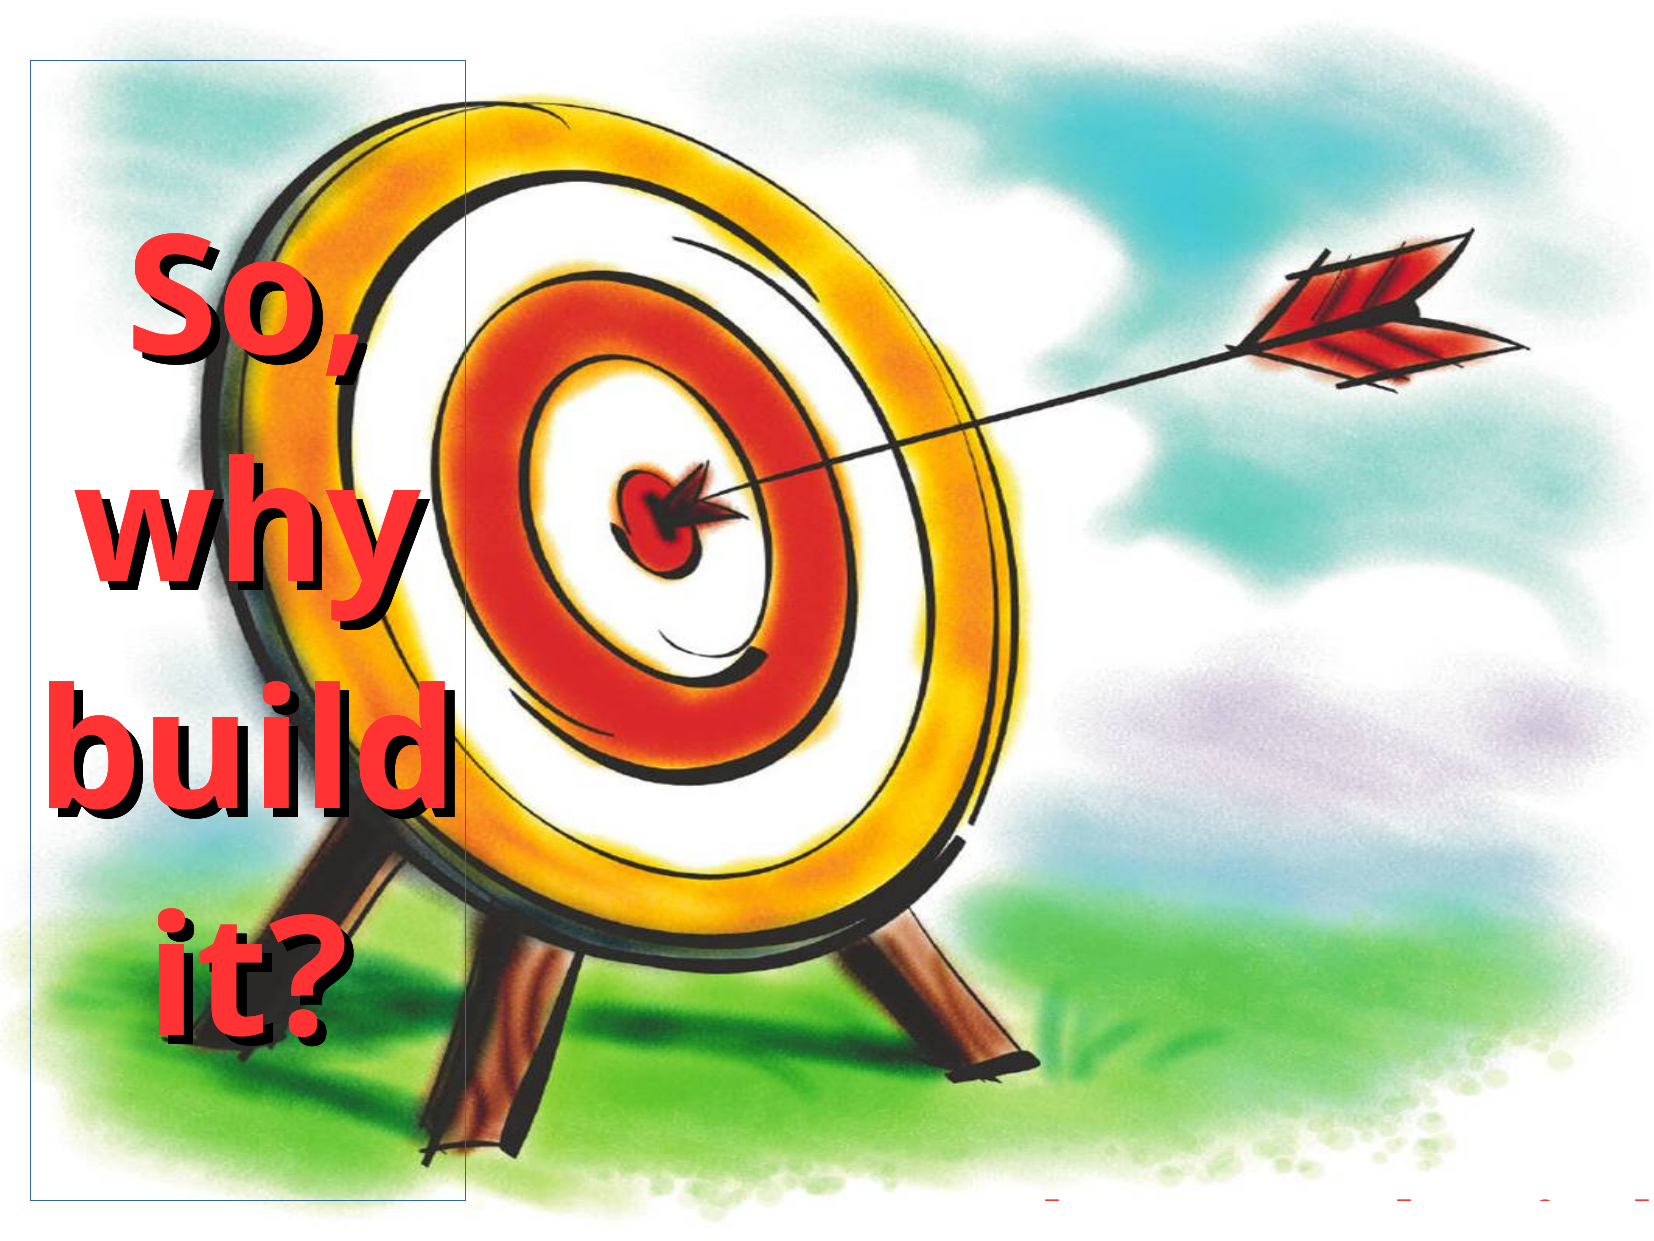

Do you know who is knocking?
# So, why build it?
So, why build it?
So, why build it?